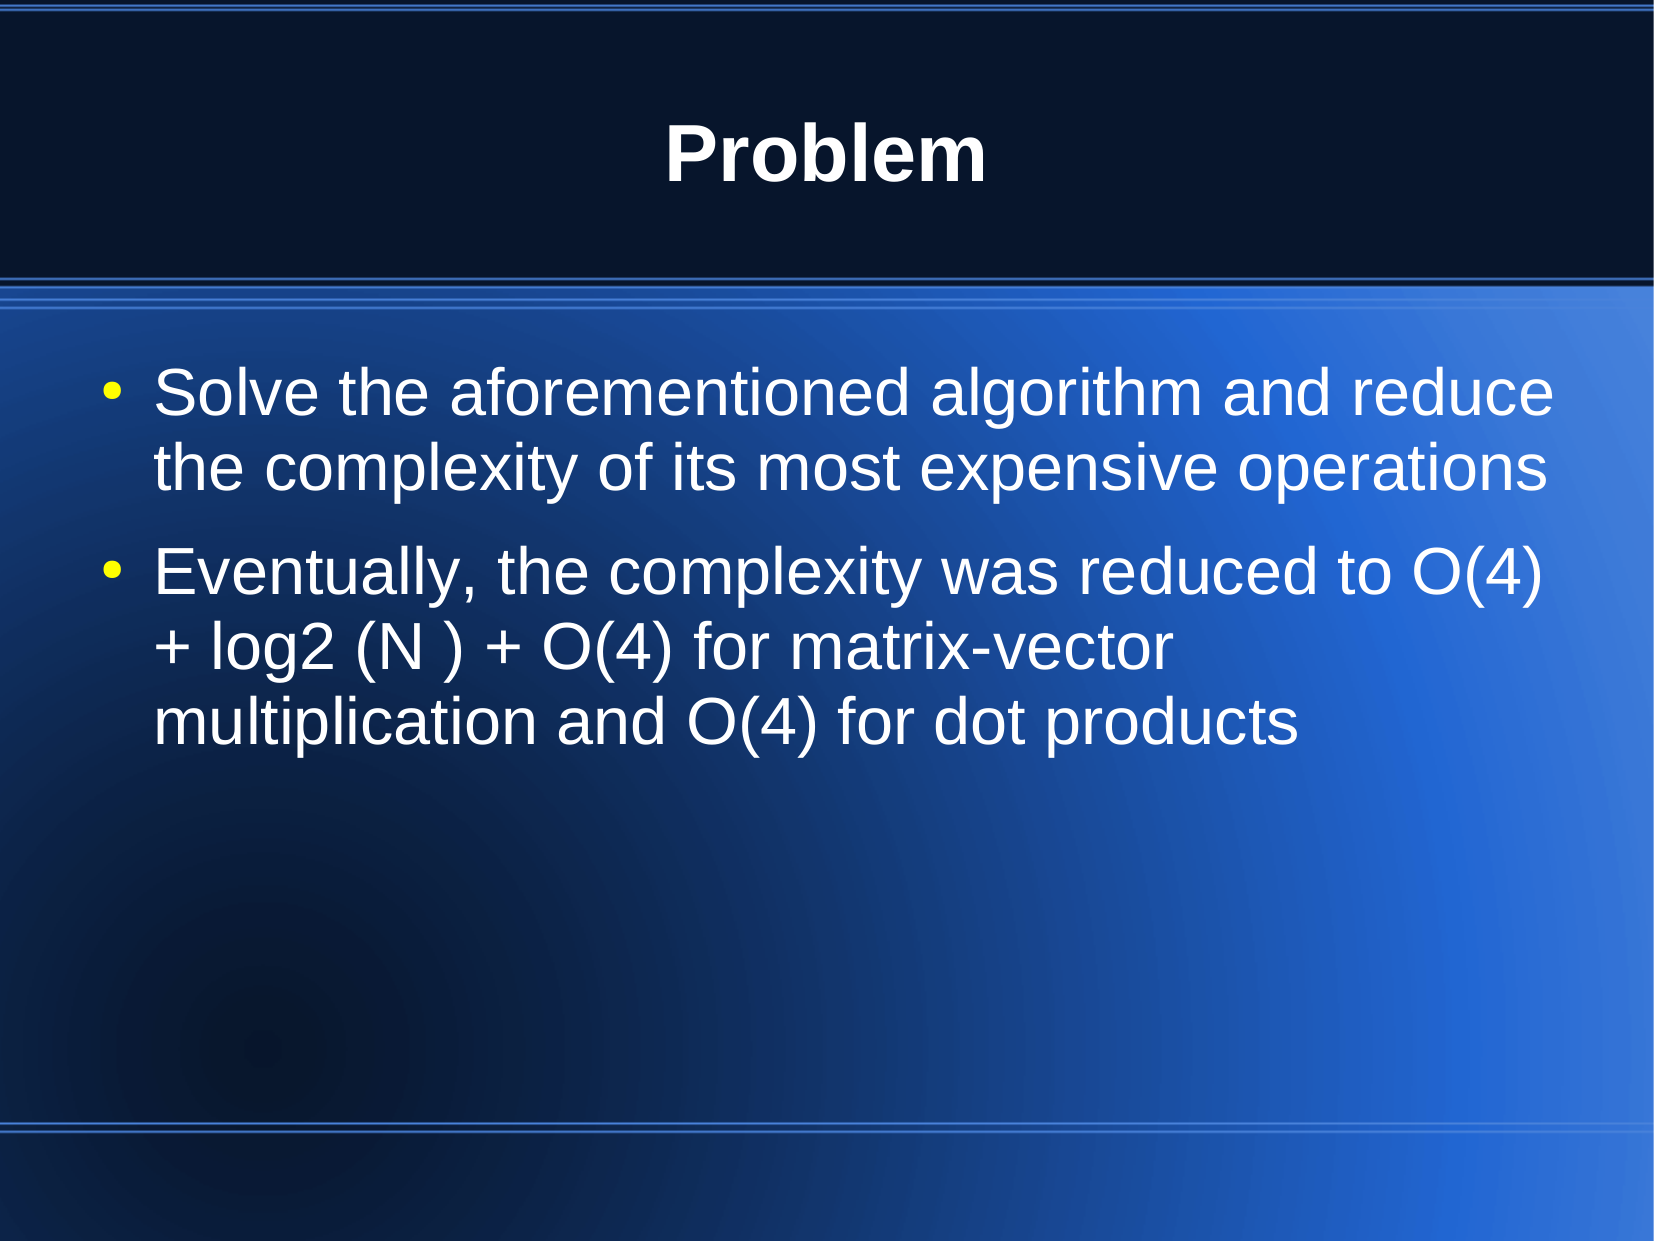

# Problem
Solve the aforementioned algorithm and reduce the complexity of its most expensive operations
Eventually, the complexity was reduced to O(4) + log2 (N ) + O(4) for matrix-vector multiplication and O(4) for dot products